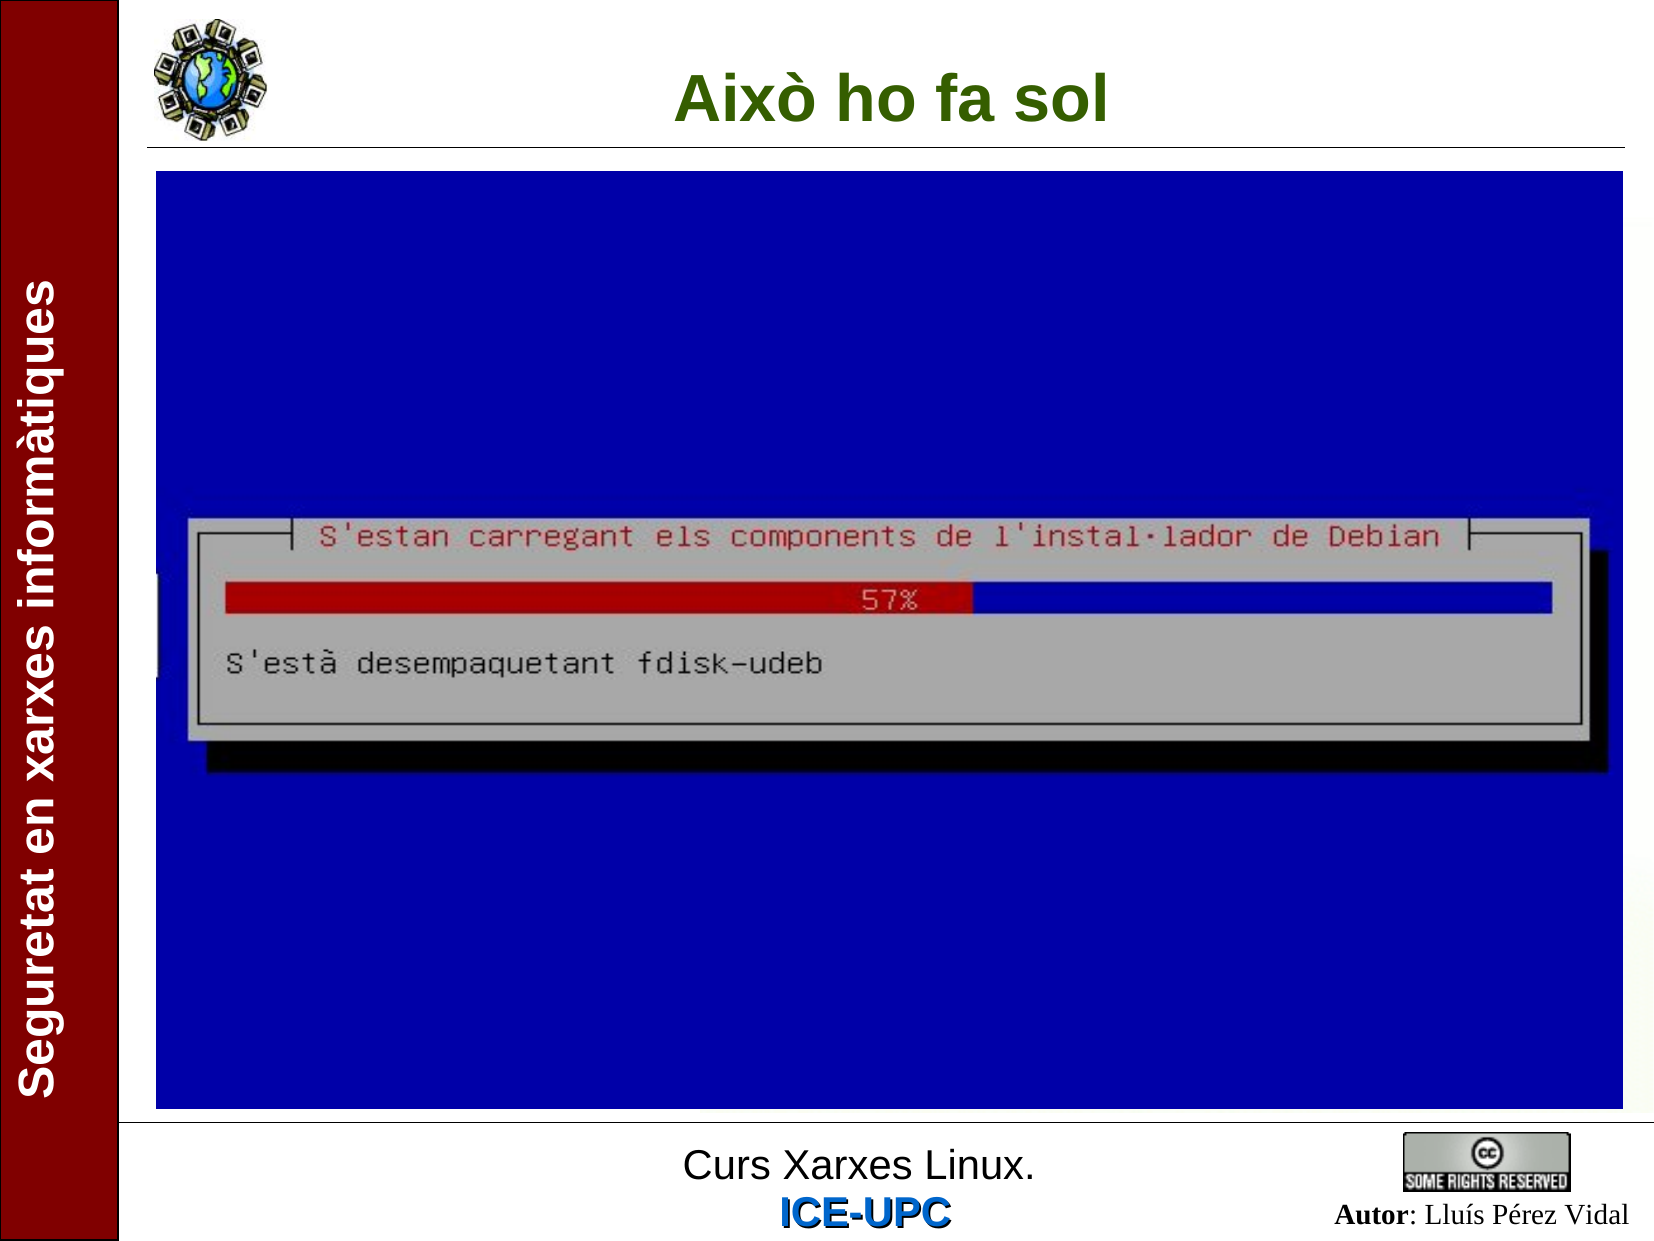

# Això ho fa sol
 Croquis d'arquitectura mostrant les 3 zones